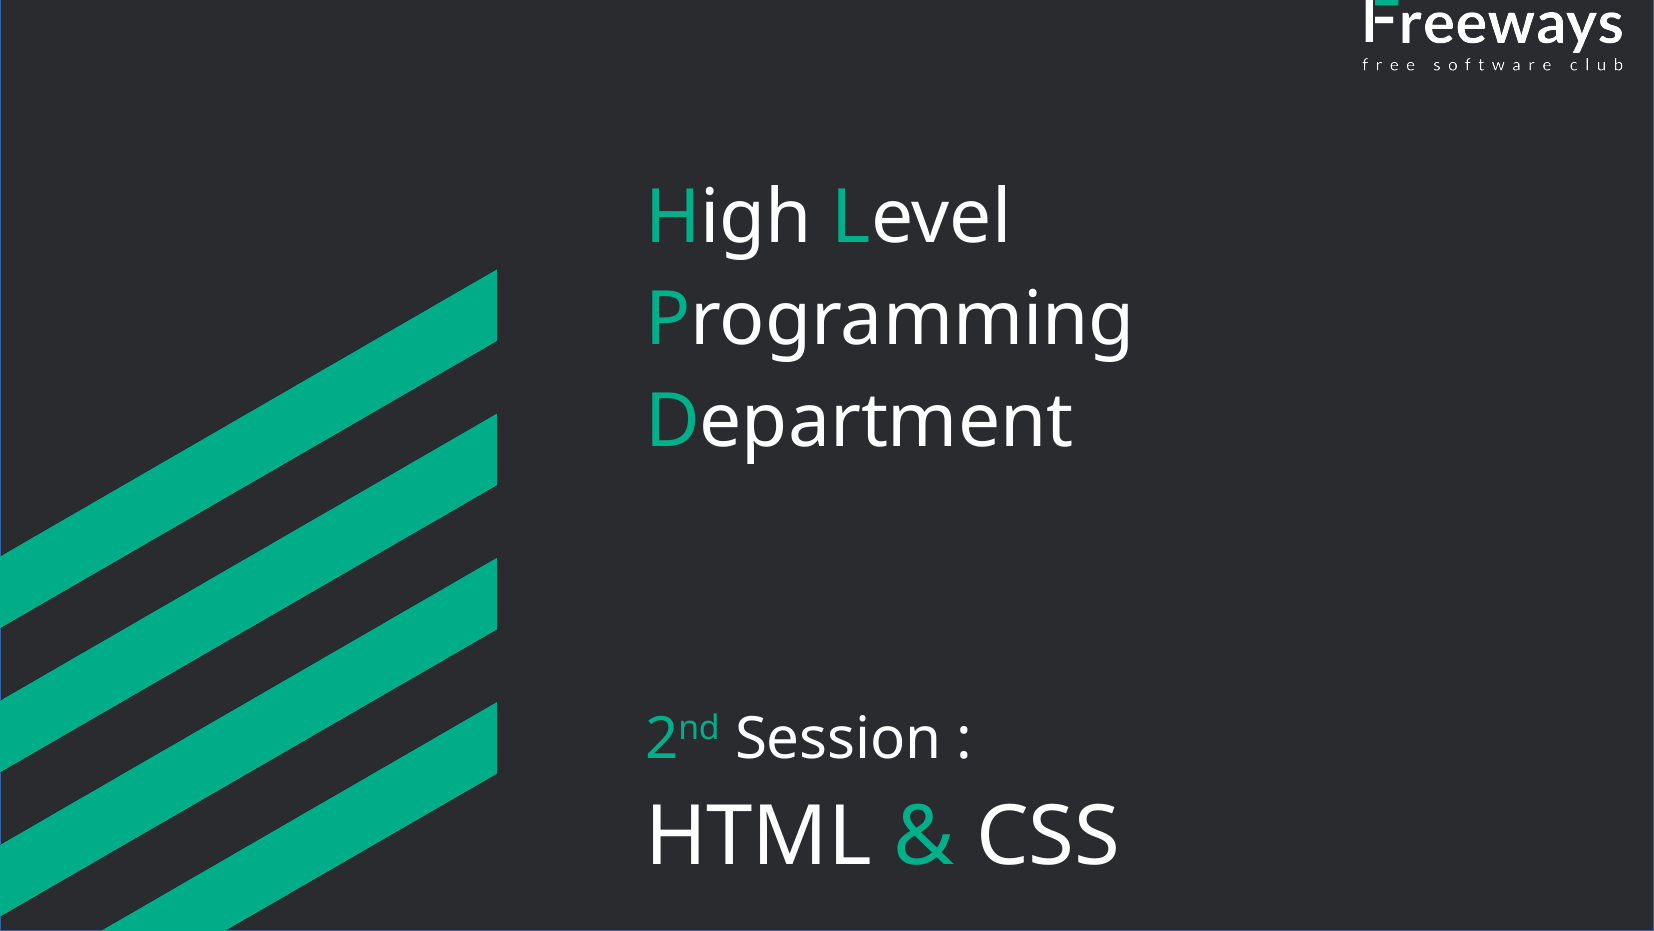

# High Level Programming Department 2nd Session : HTML & CSS